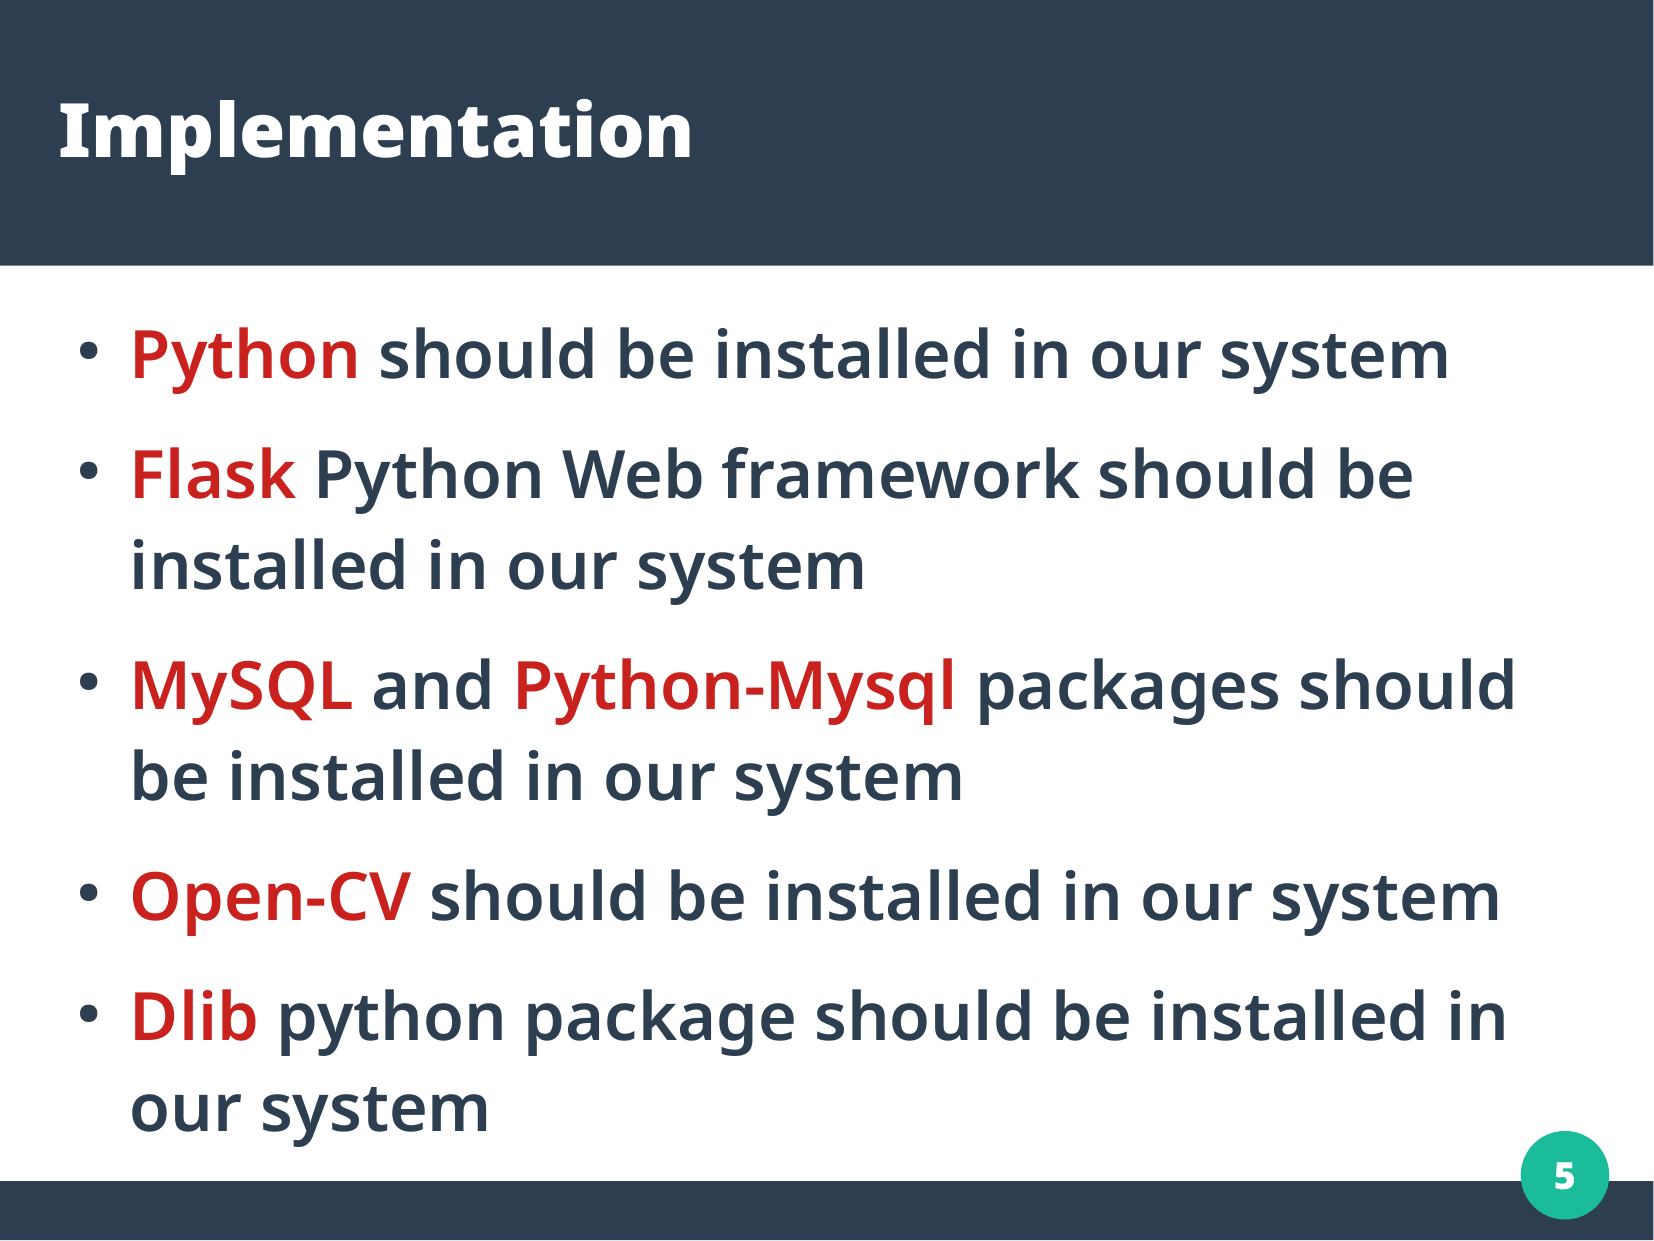

# Implementation
Python should be installed in our system
Flask Python Web framework should be installed in our system
MySQL and Python-Mysql packages should be installed in our system
Open-CV should be installed in our system
Dlib python package should be installed in our system
5